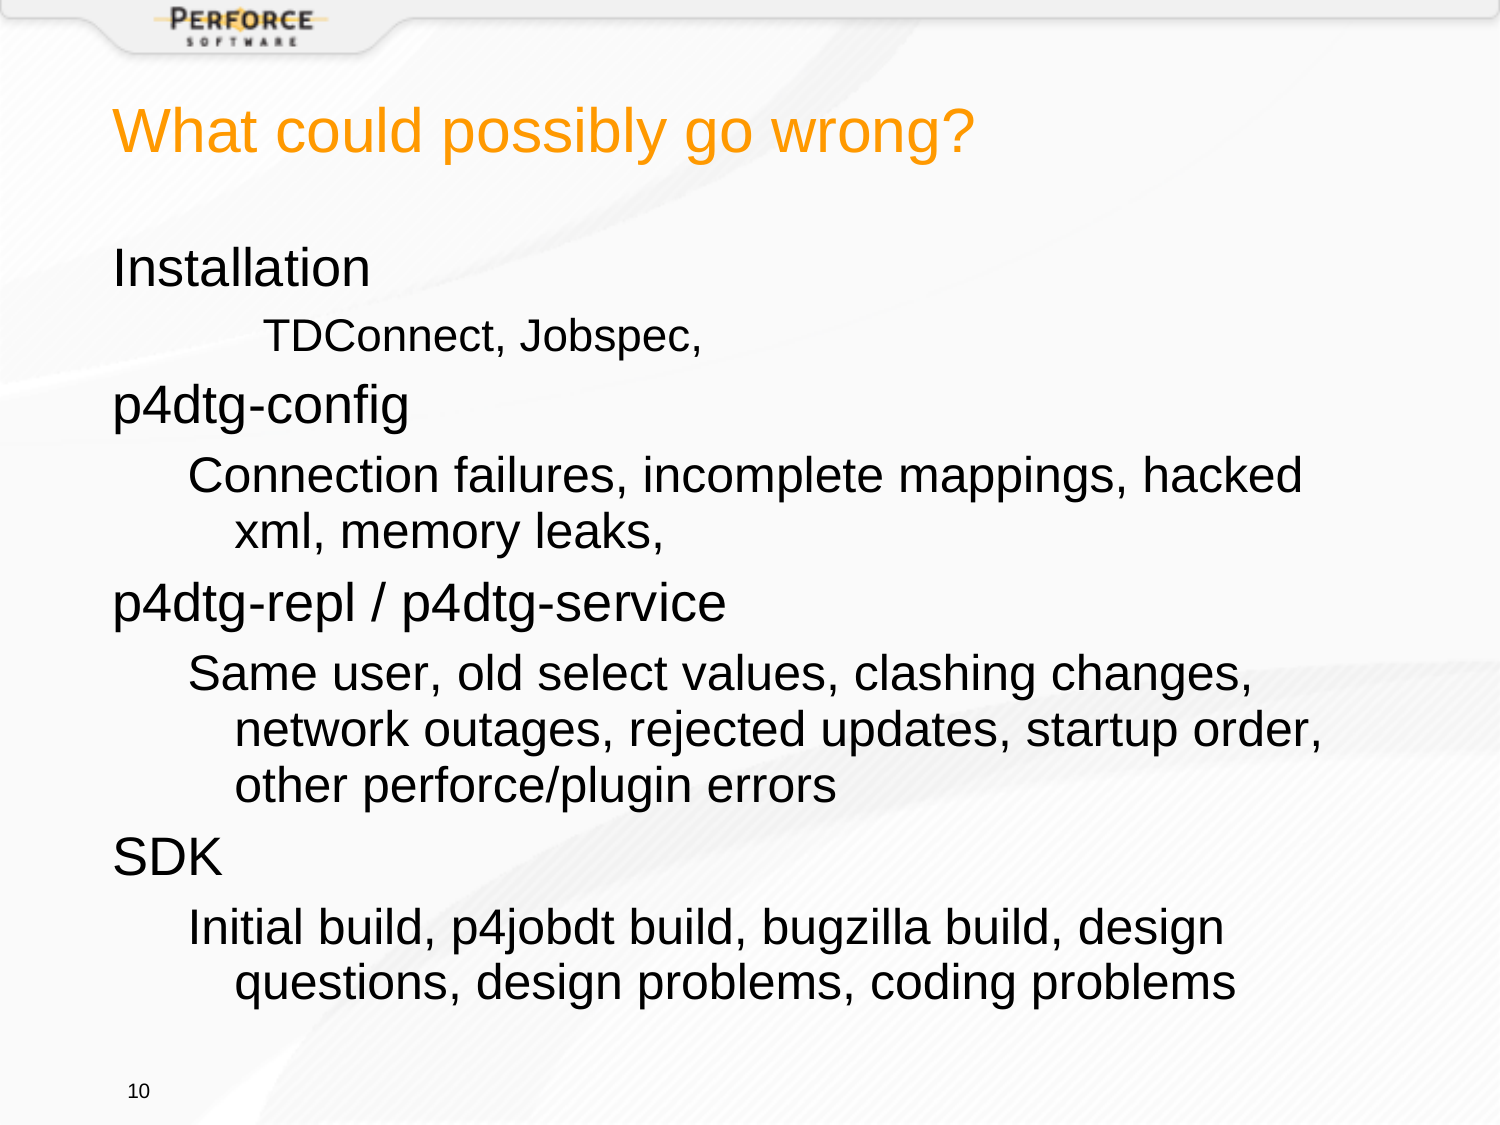

# What could possibly go wrong?
Installation
TDConnect, Jobspec,
p4dtg-config
Connection failures, incomplete mappings, hacked xml, memory leaks,
p4dtg-repl / p4dtg-service
Same user, old select values, clashing changes, network outages, rejected updates, startup order, other perforce/plugin errors
SDK
Initial build, p4jobdt build, bugzilla build, design questions, design problems, coding problems